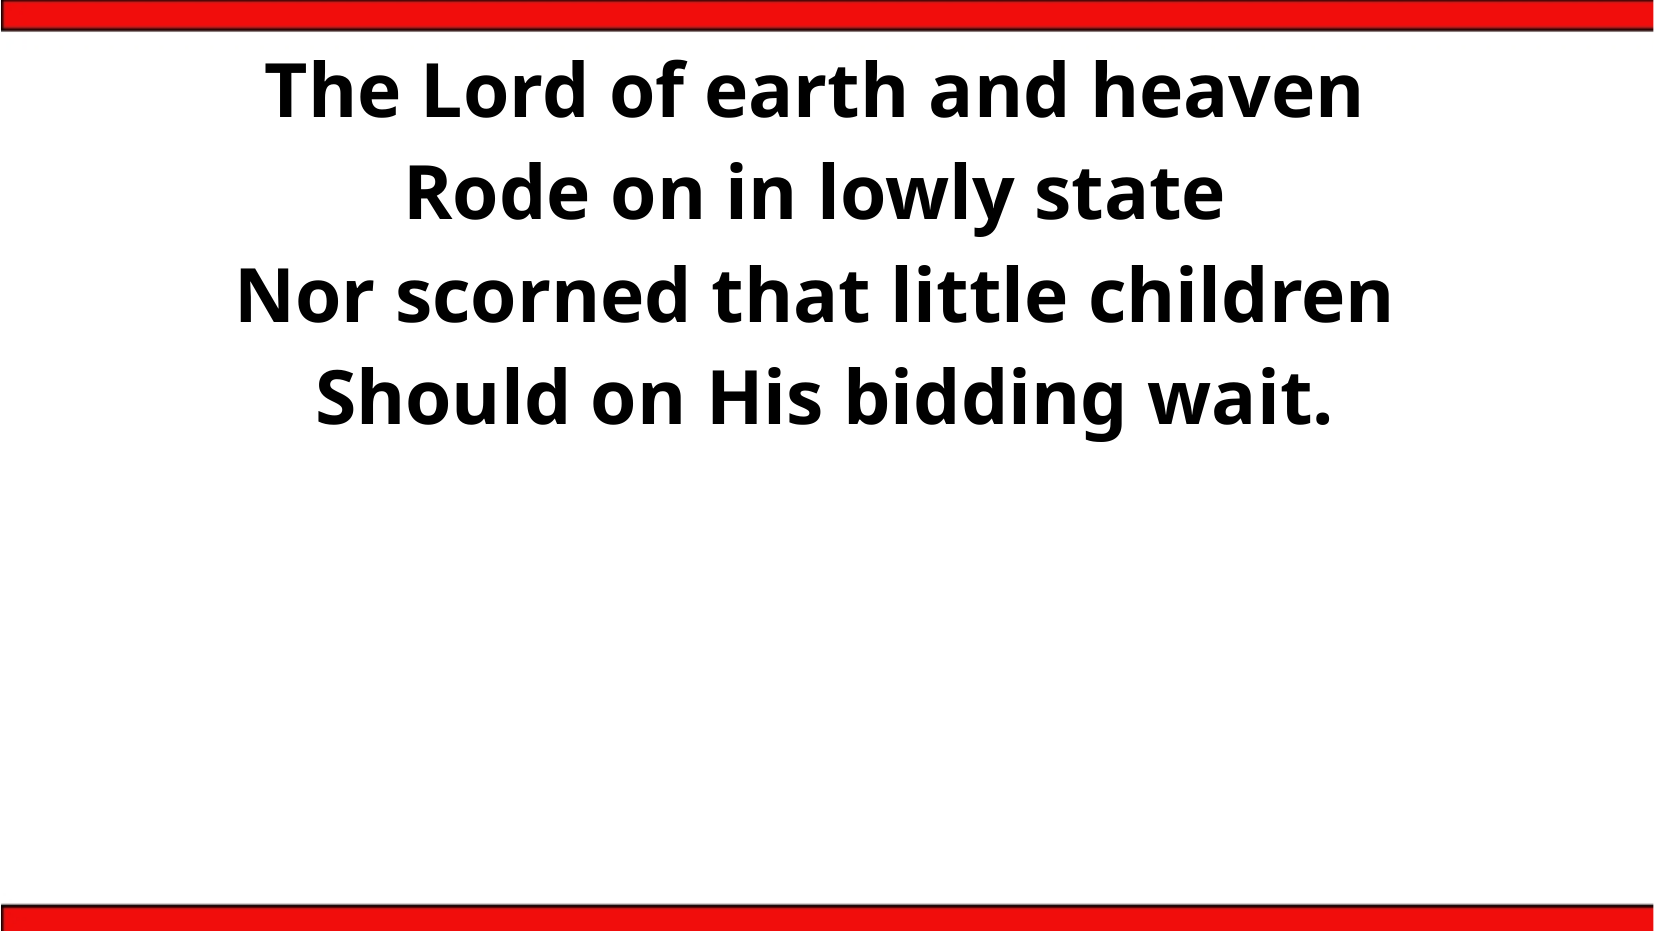

The Lord of earth and heaven
Rode on in lowly state
Nor scorned that little children
Should on His bidding wait.